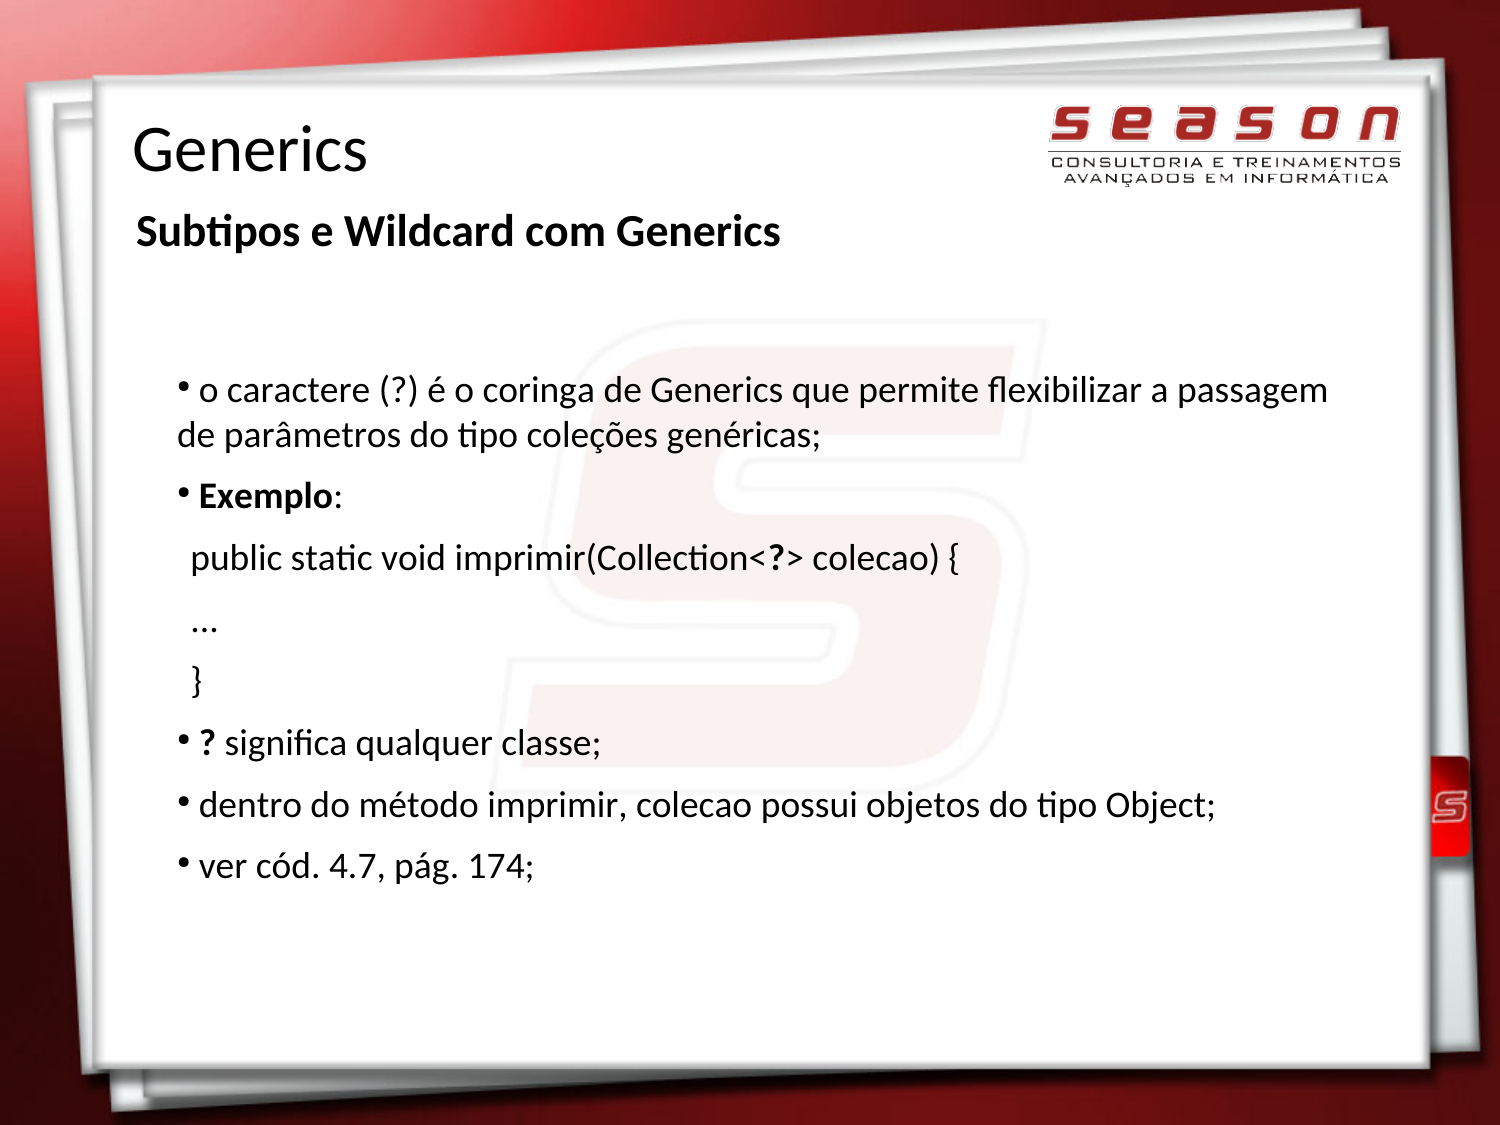

# Generics
Subtipos e Wildcard com Generics
 o caractere (?) é o coringa de Generics que permite flexibilizar a passagem de parâmetros do tipo coleções genéricas;
 Exemplo:
public static void imprimir(Collection<?> colecao) {
...
}
 ? significa qualquer classe;
 dentro do método imprimir, colecao possui objetos do tipo Object;
 ver cód. 4.7, pág. 174;